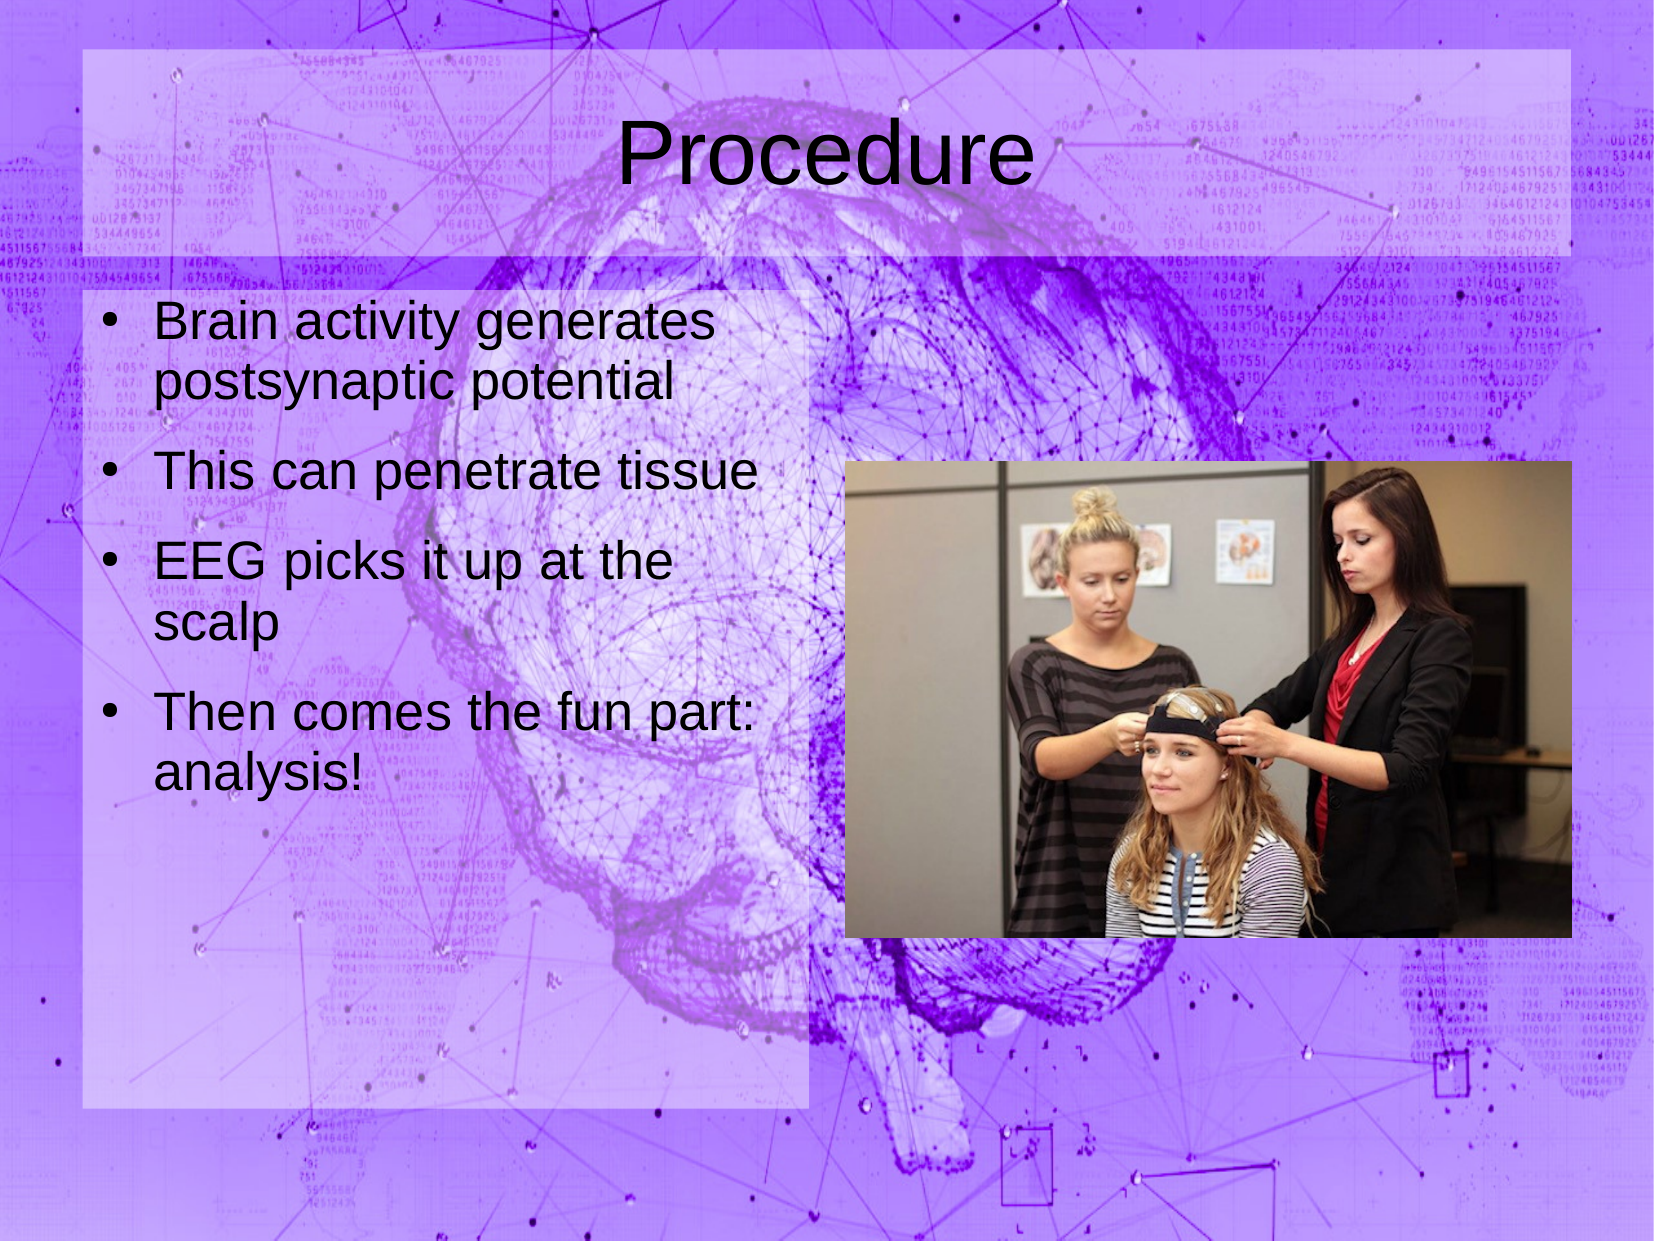

# Procedure
Brain activity generates postsynaptic potential
This can penetrate tissue
EEG picks it up at the scalp
Then comes the fun part: analysis!